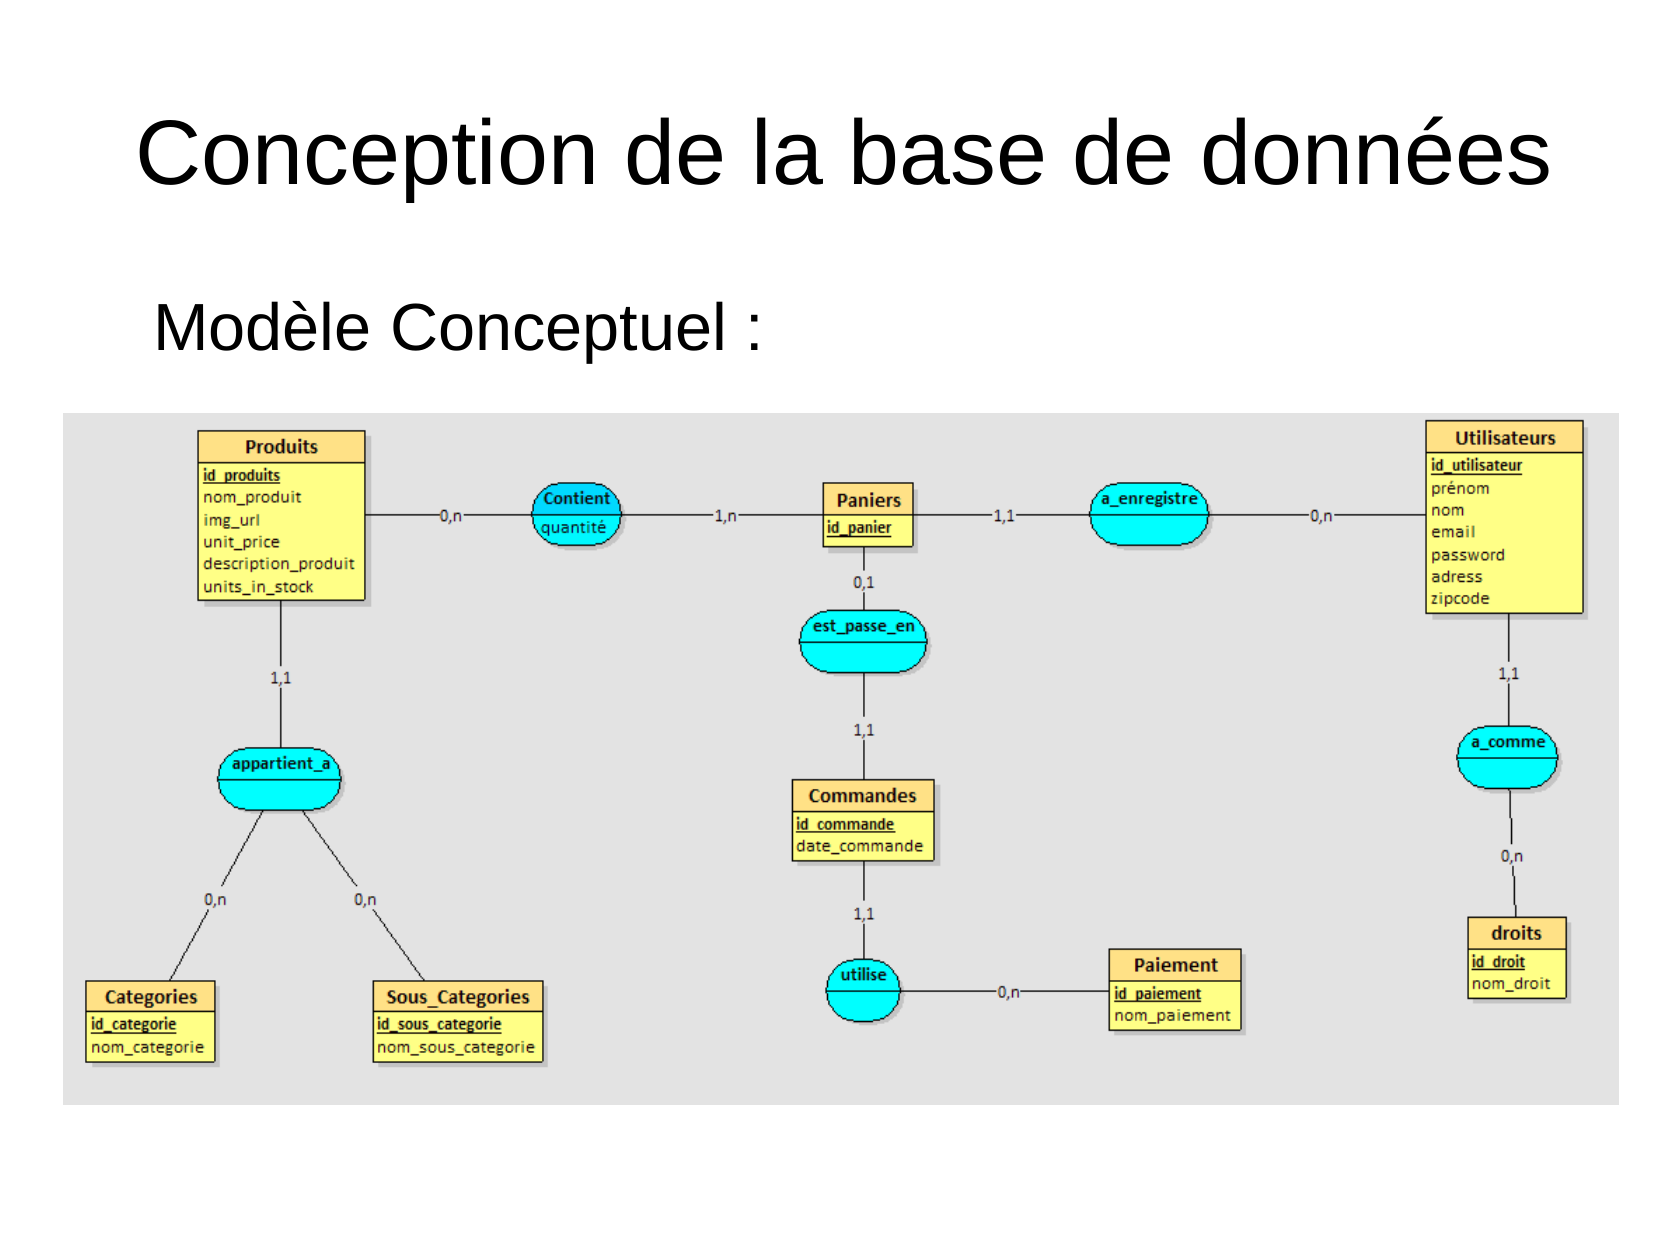

# Conception de la base de données
Modèle Conceptuel :